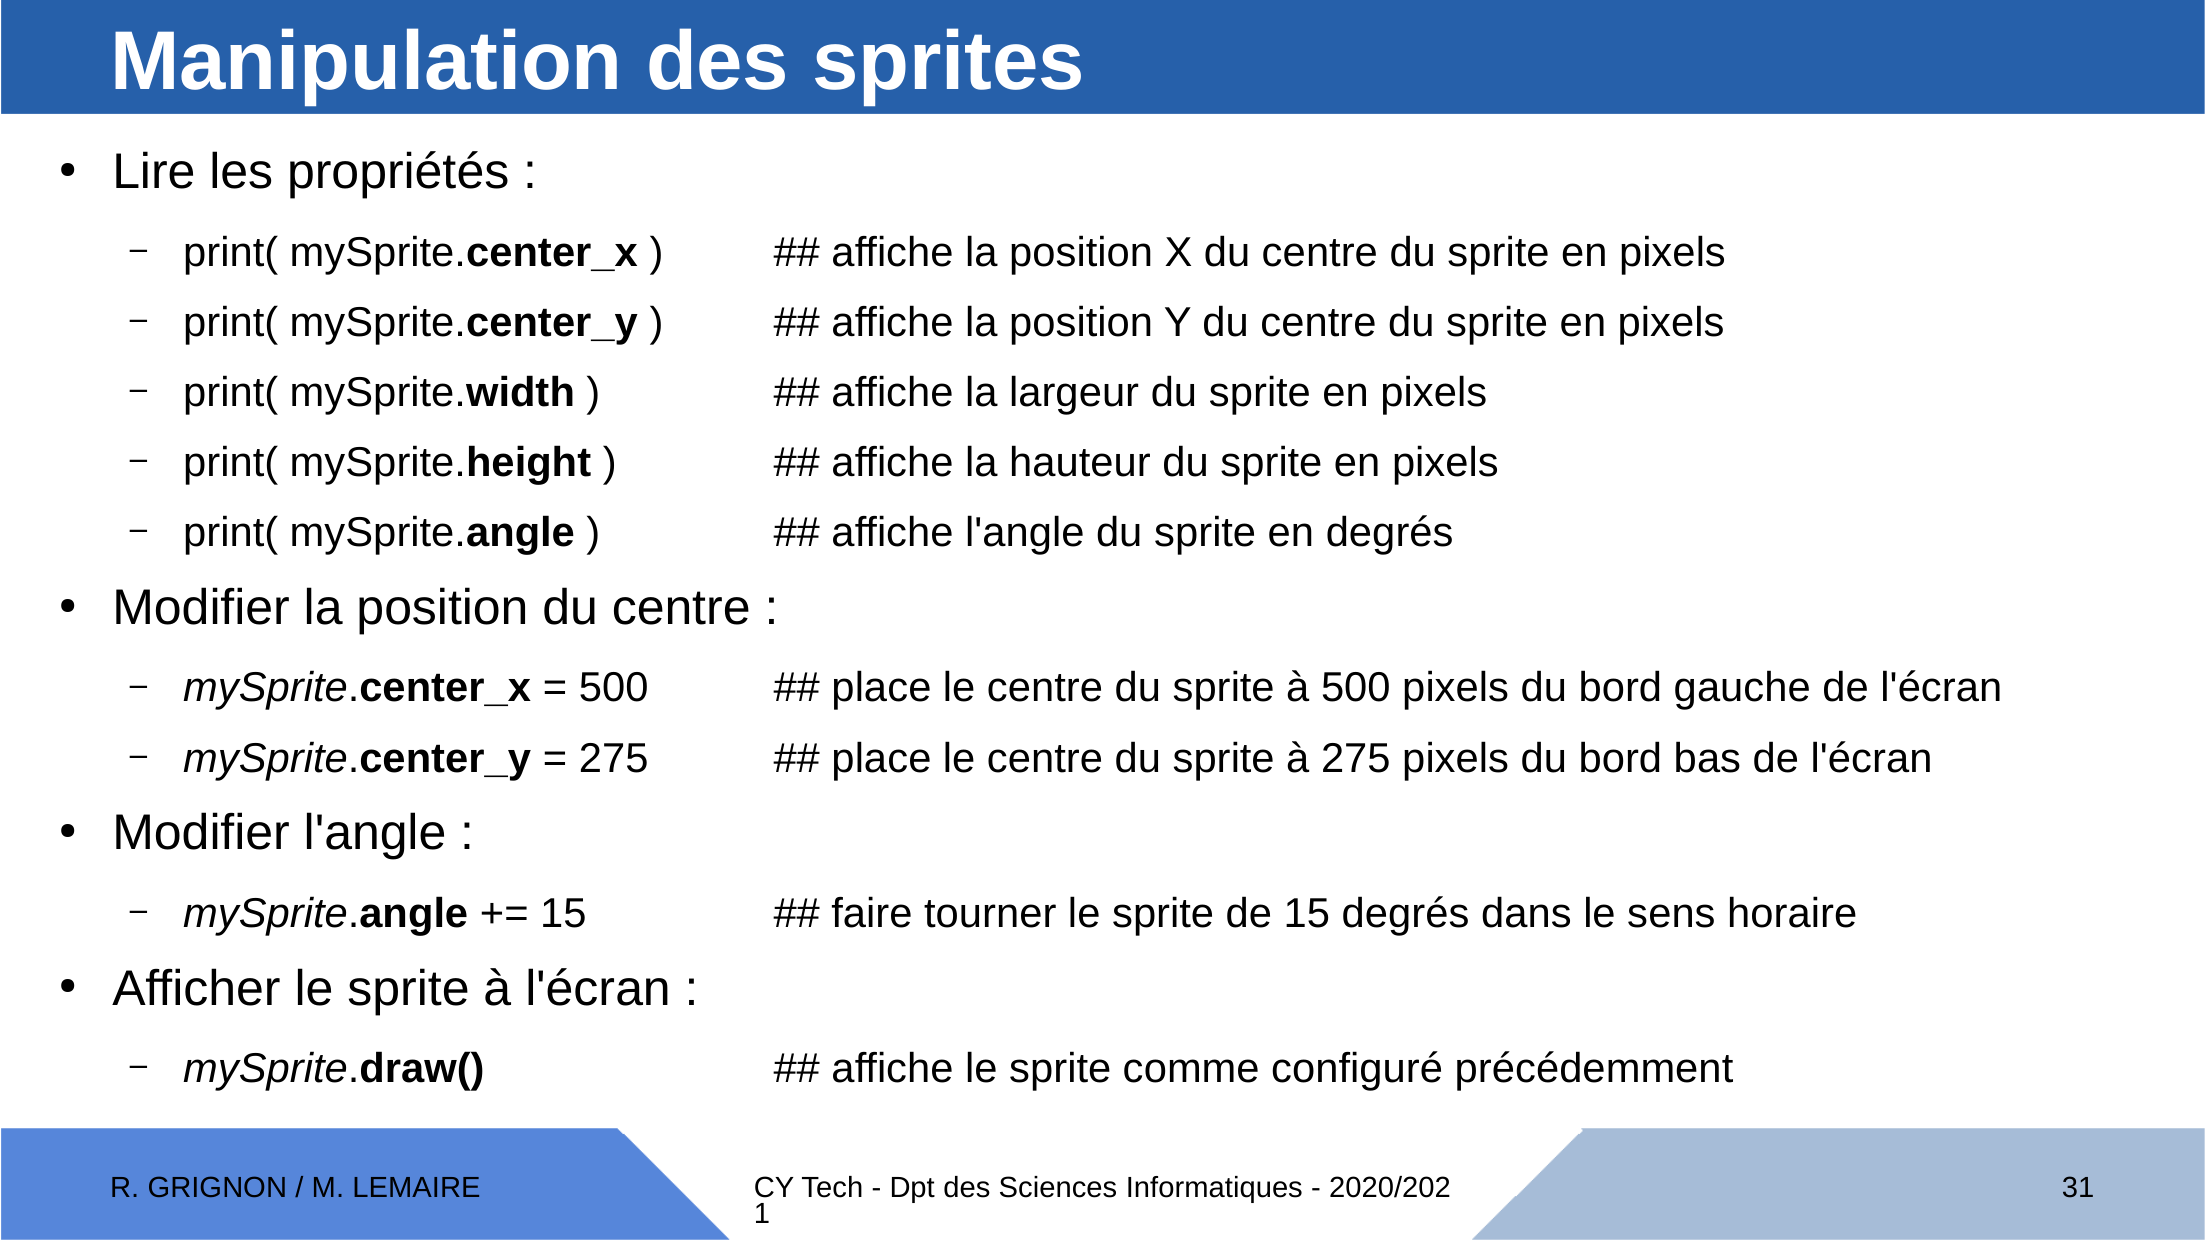

# Manipulation des sprites
Lire les propriétés :
print( mySprite.center_x )		## affiche la position X du centre du sprite en pixels
print( mySprite.center_y )		## affiche la position Y du centre du sprite en pixels
print( mySprite.width )			## affiche la largeur du sprite en pixels
print( mySprite.height )			## affiche la hauteur du sprite en pixels
print( mySprite.angle )			## affiche l'angle du sprite en degrés
Modifier la position du centre :
mySprite.center_x = 500		## place le centre du sprite à 500 pixels du bord gauche de l'écran
mySprite.center_y = 275		## place le centre du sprite à 275 pixels du bord bas de l'écran
Modifier l'angle :
mySprite.angle += 15			## faire tourner le sprite de 15 degrés dans le sens horaire
Afficher le sprite à l'écran :
mySprite.draw()				## affiche le sprite comme configuré précédemment
R. GRIGNON / M. LEMAIRE
CY Tech - Dpt des Sciences Informatiques - 2020/2021
31